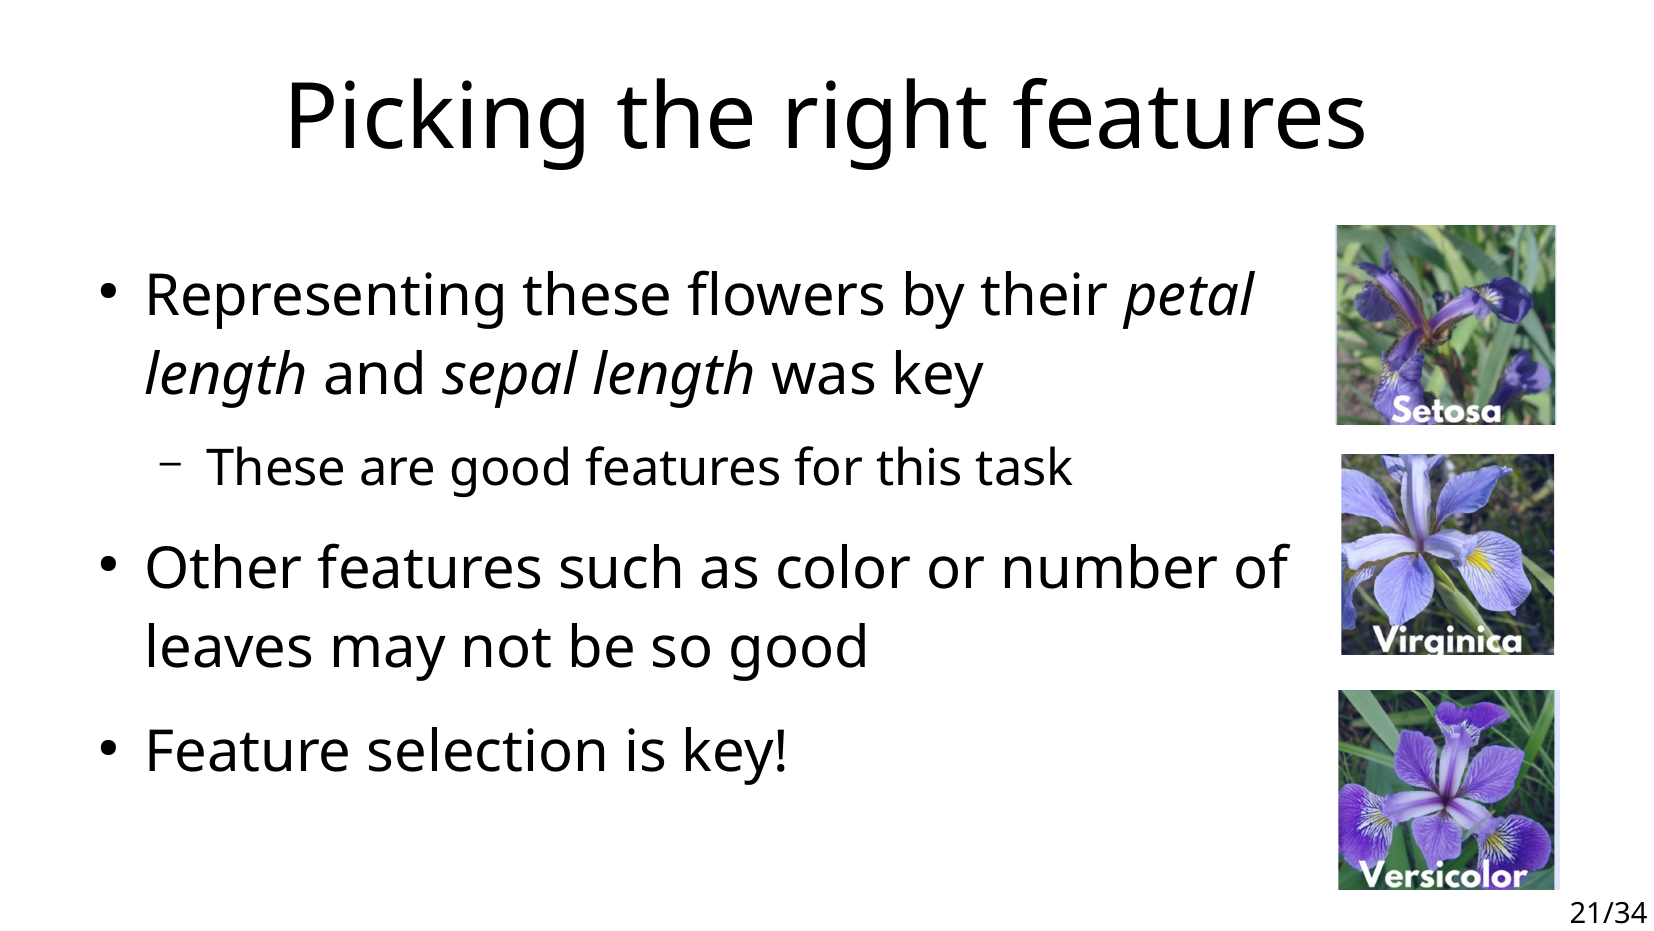

# Picking the right features
Representing these flowers by their petal length and sepal length was key
These are good features for this task
Other features such as color or number of leaves may not be so good
Feature selection is key!
21